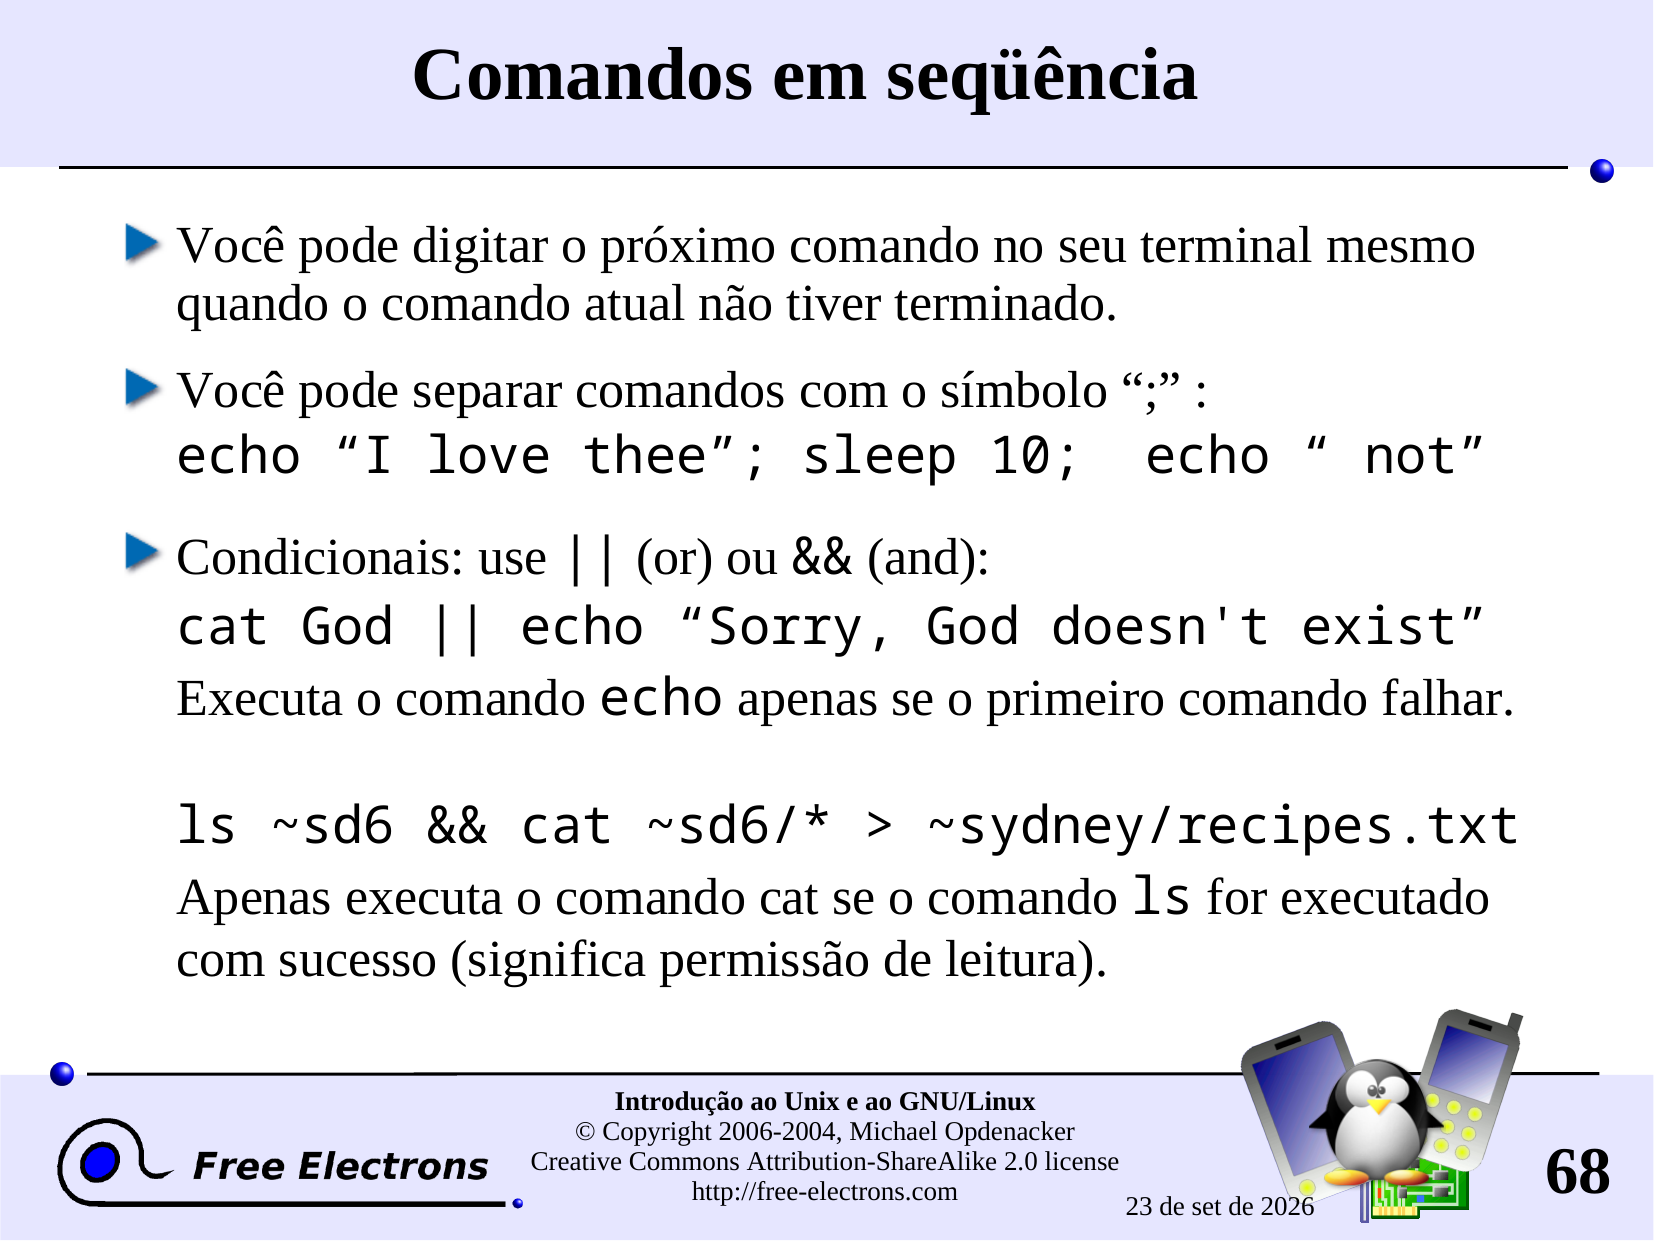

# Comandos em seqüência
Você pode digitar o próximo comando no seu terminal mesmo quando o comando atual não tiver terminado.
Você pode separar comandos com o símbolo “;” :
echo “I love thee”; sleep 10; echo “ not”
Condicionais: use || (or) ou && (and):
cat God || echo “Sorry, God doesn't exist”
Executa o comando echo apenas se o primeiro comando falhar.
ls ~sd6 && cat ~sd6/* > ~sydney/recipes.txt
Apenas executa o comando cat se o comando ls for executado com sucesso (significa permissão de leitura).